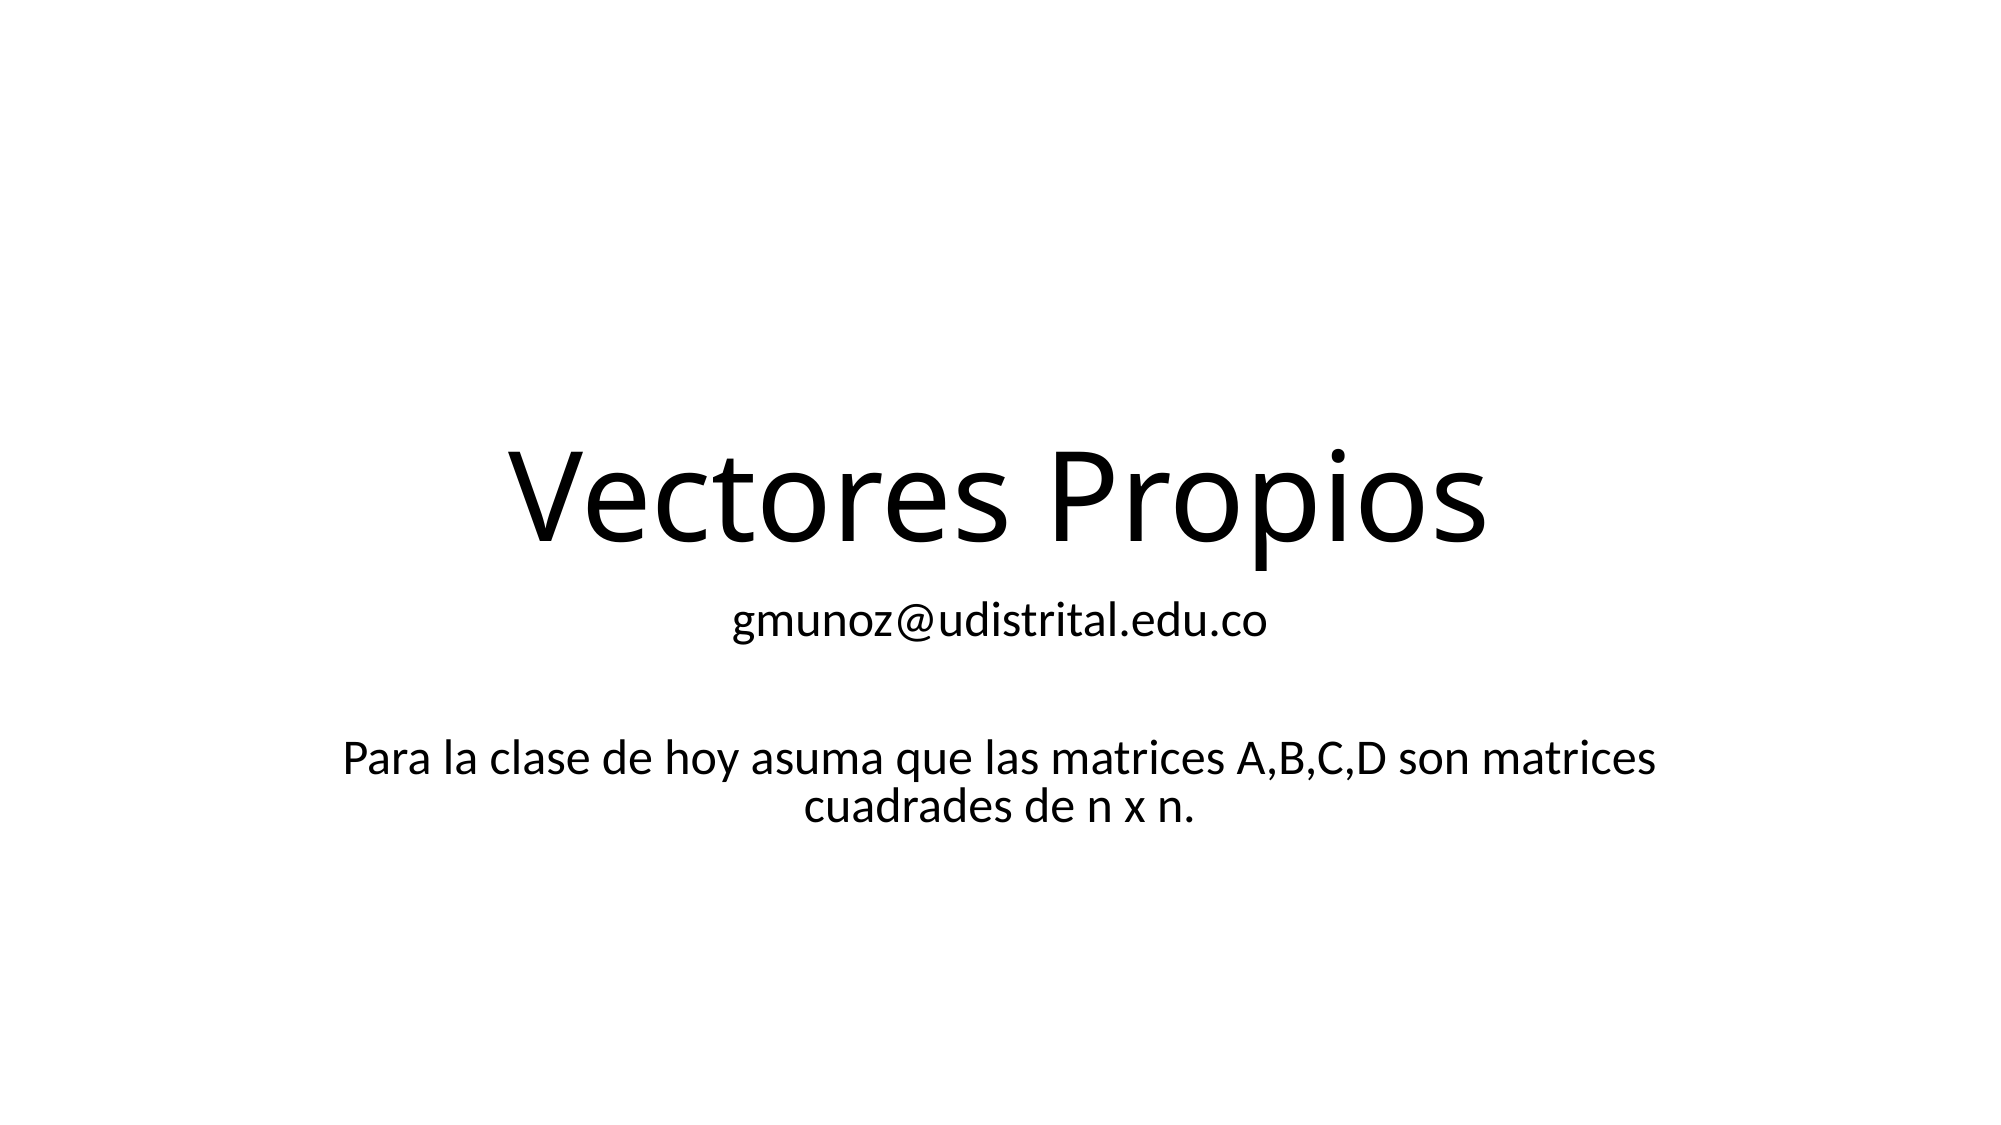

# Vectores Propios
gmunoz@udistrital.edu.co
Para la clase de hoy asuma que las matrices A,B,C,D son matrices cuadrades de n x n.